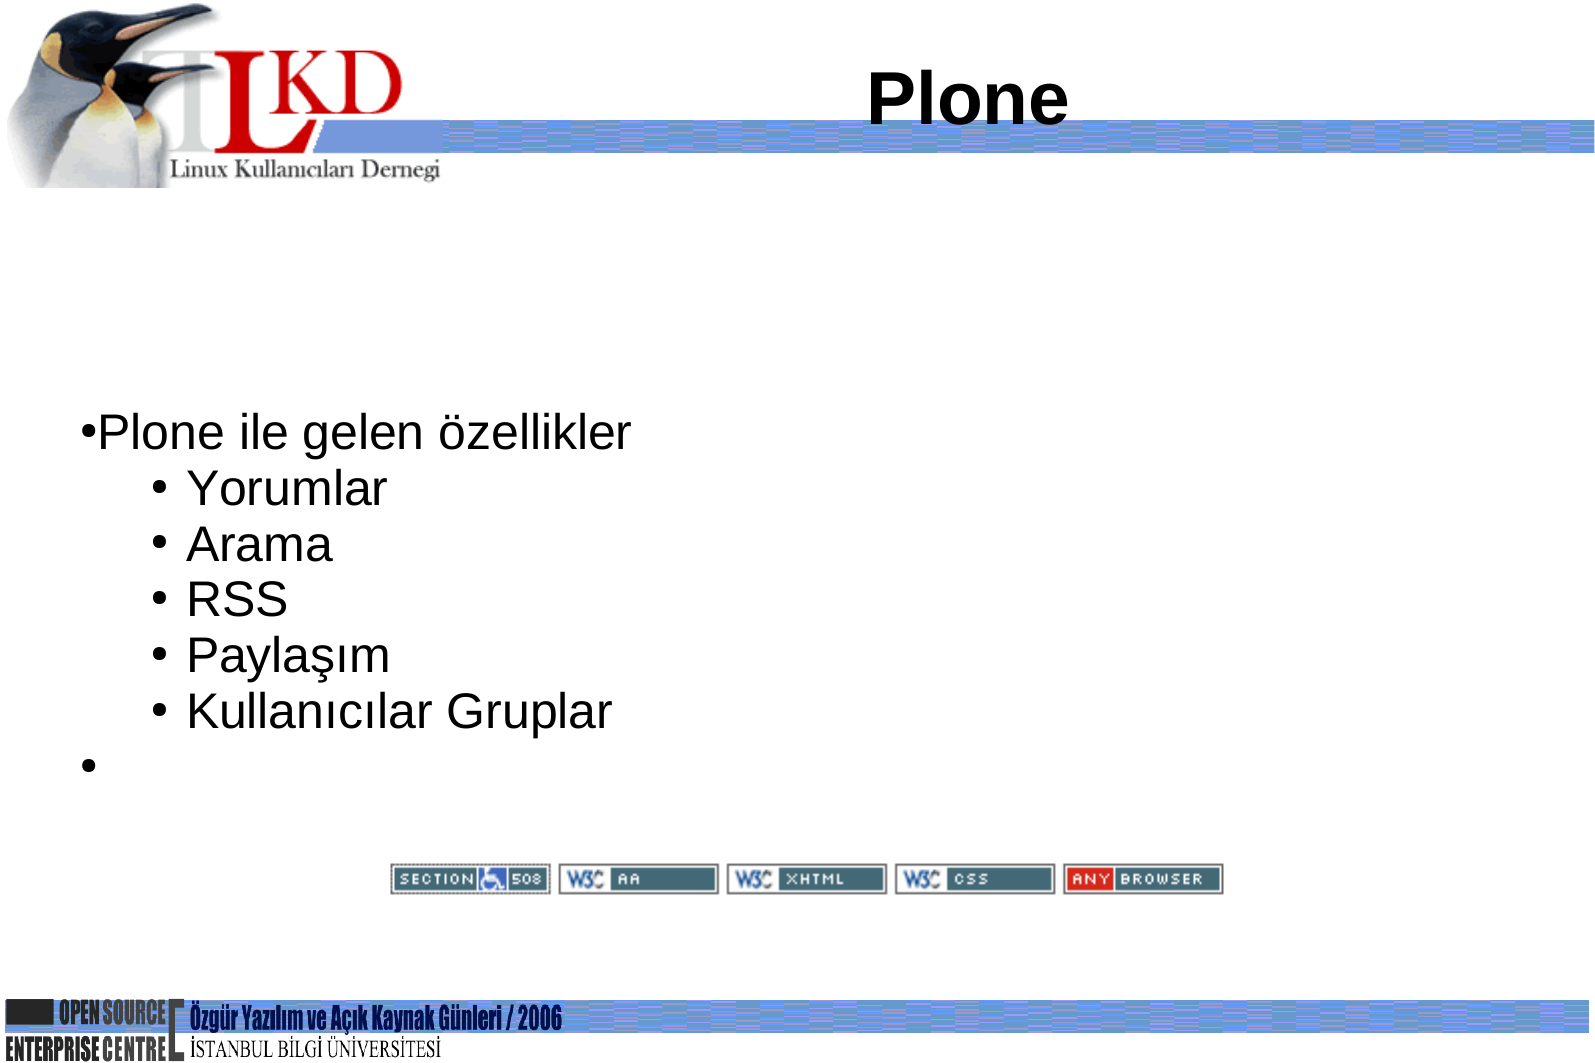

# Plone
Plone ile gelen özellikler
Yorumlar
Arama
RSS
Paylaşım
Kullanıcılar Gruplar